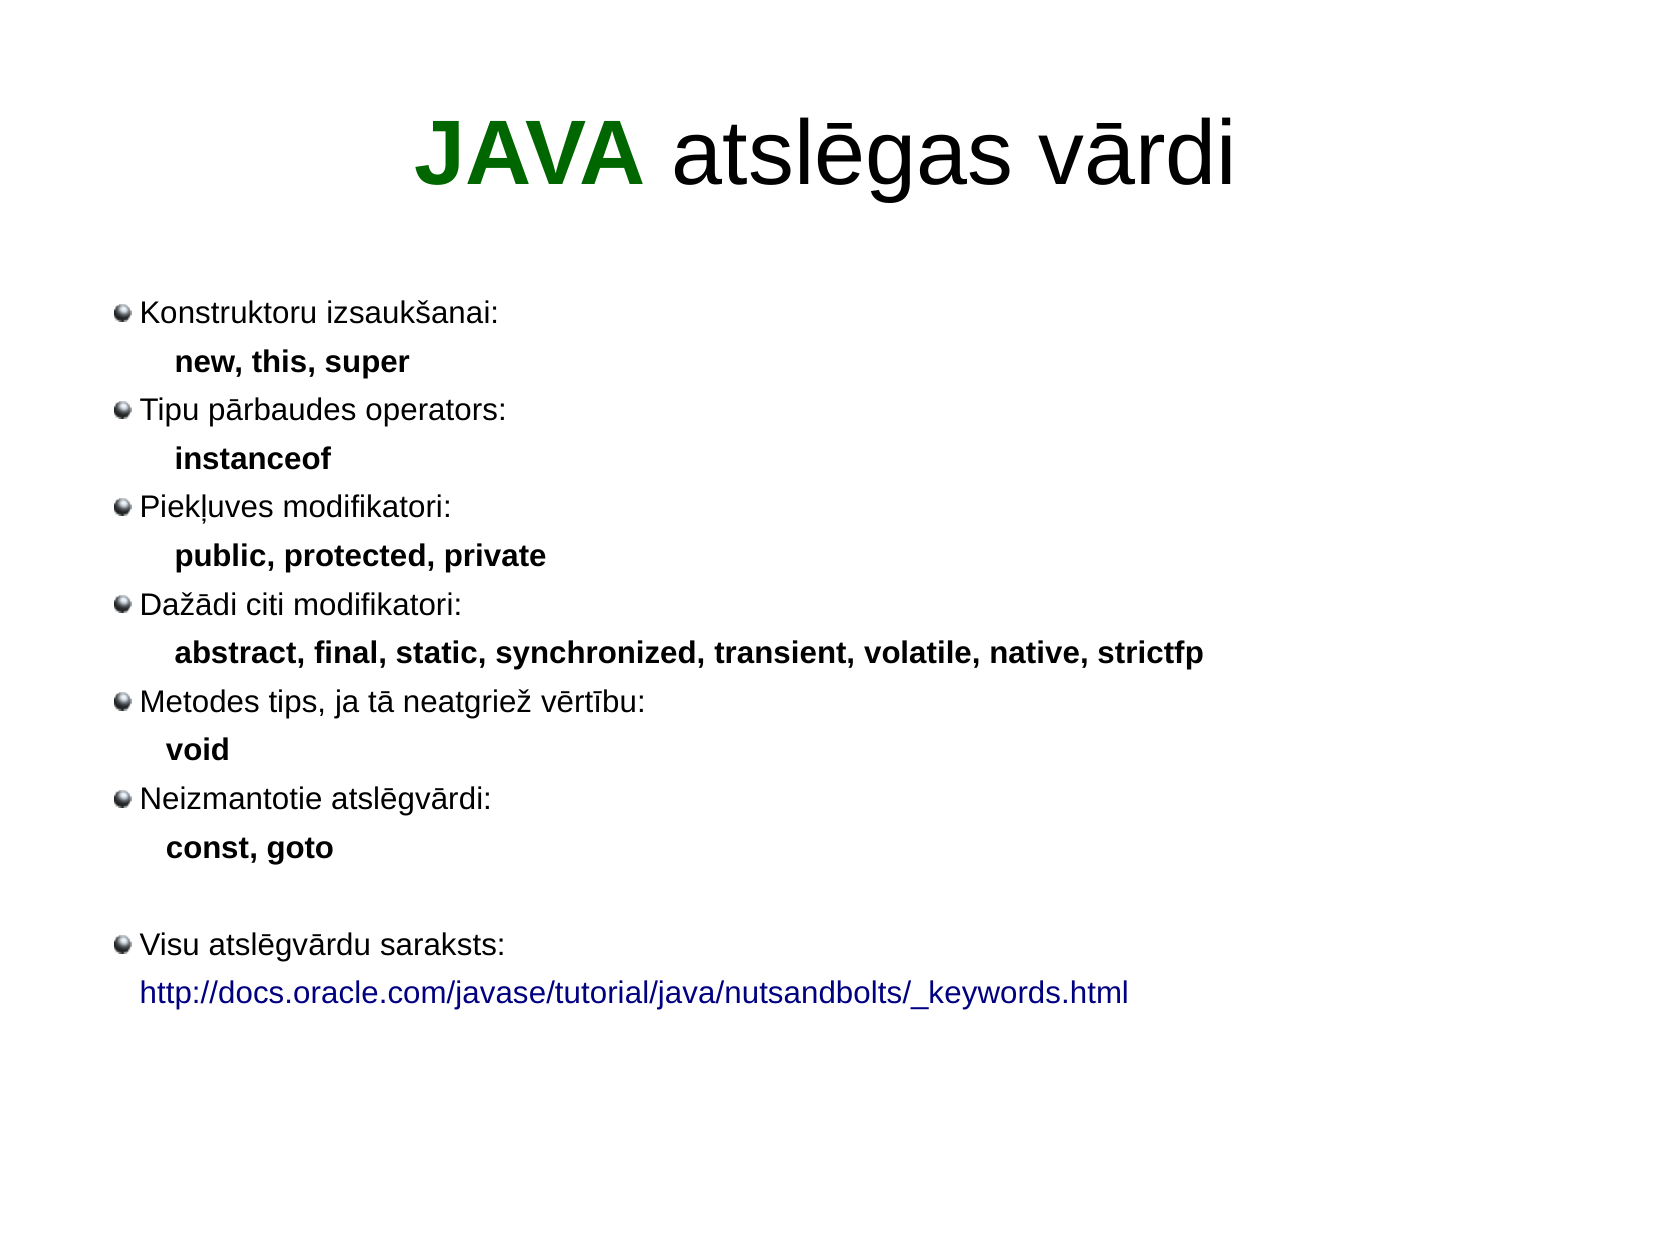

# JAVA atslēgas vārdi
Konstruktoru izsaukšanai:
 new, this, super
Tipu pārbaudes operators:
 instanceof
Piekļuves modifikatori:
 public, protected, private
Dažādi citi modifikatori:
 abstract, final, static, synchronized, transient, volatile, native, strictfp
Metodes tips, ja tā neatgriež vērtību:
 void
Neizmantotie atslēgvārdi:
 const, goto
Visu atslēgvārdu saraksts:
http://docs.oracle.com/javase/tutorial/java/nutsandbolts/_keywords.html